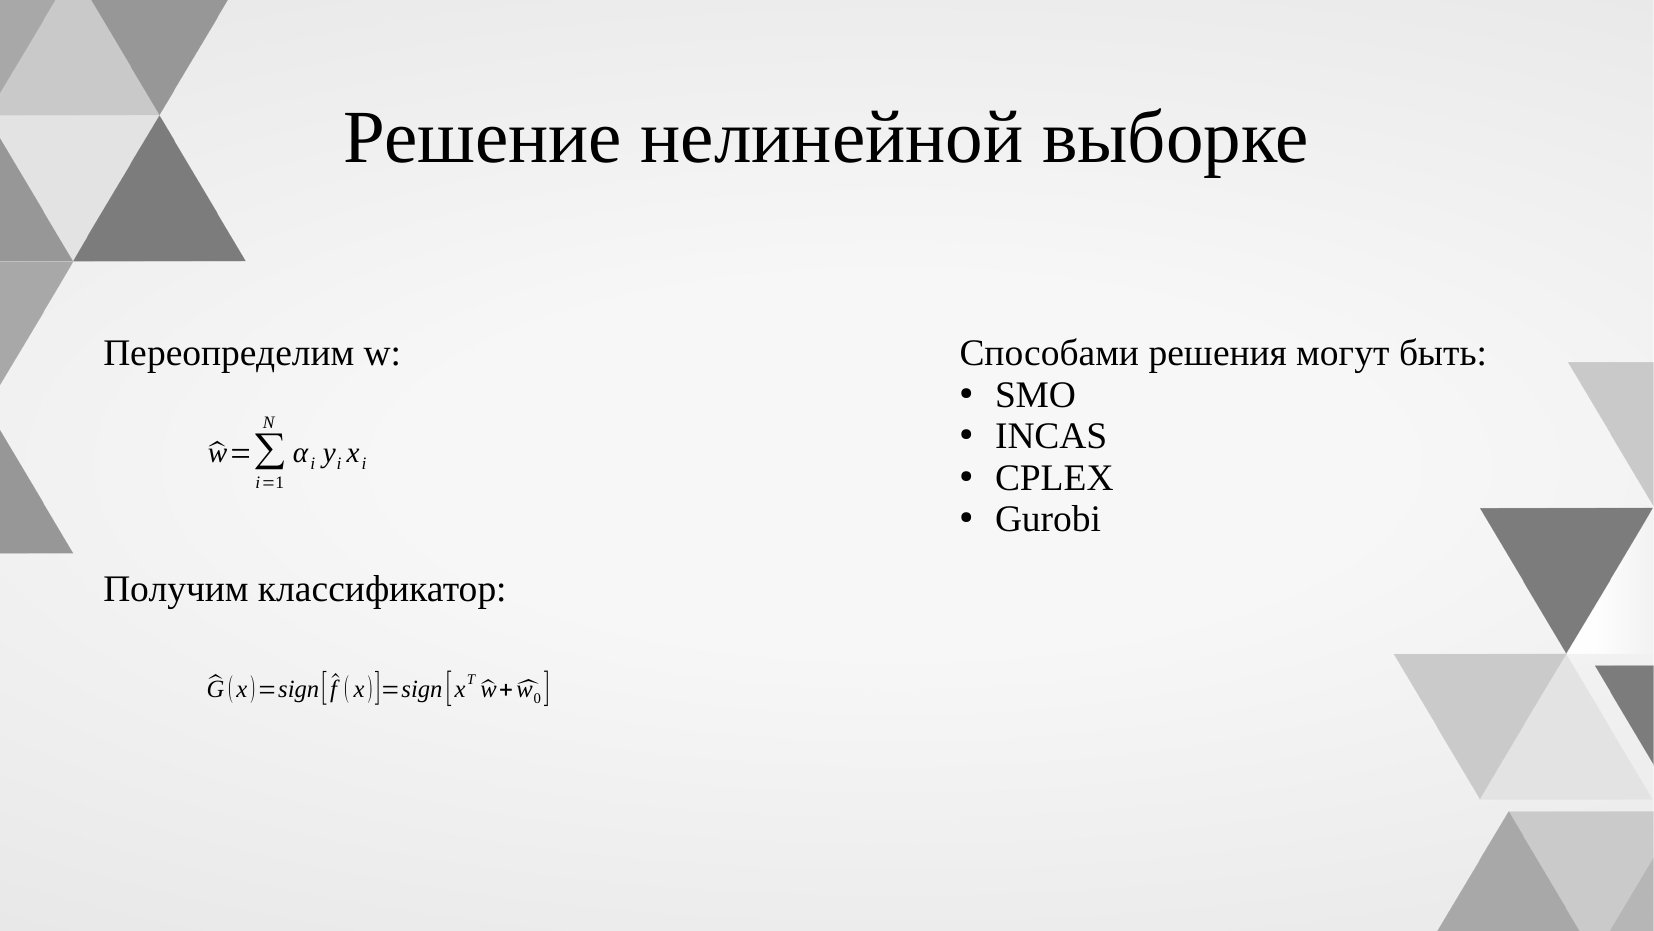

Решение нелинейной выборке
Переопределим w:
Способами решения могут быть:
SMO
INCAS
CPLEX
Gurobi
Получим классификатор: